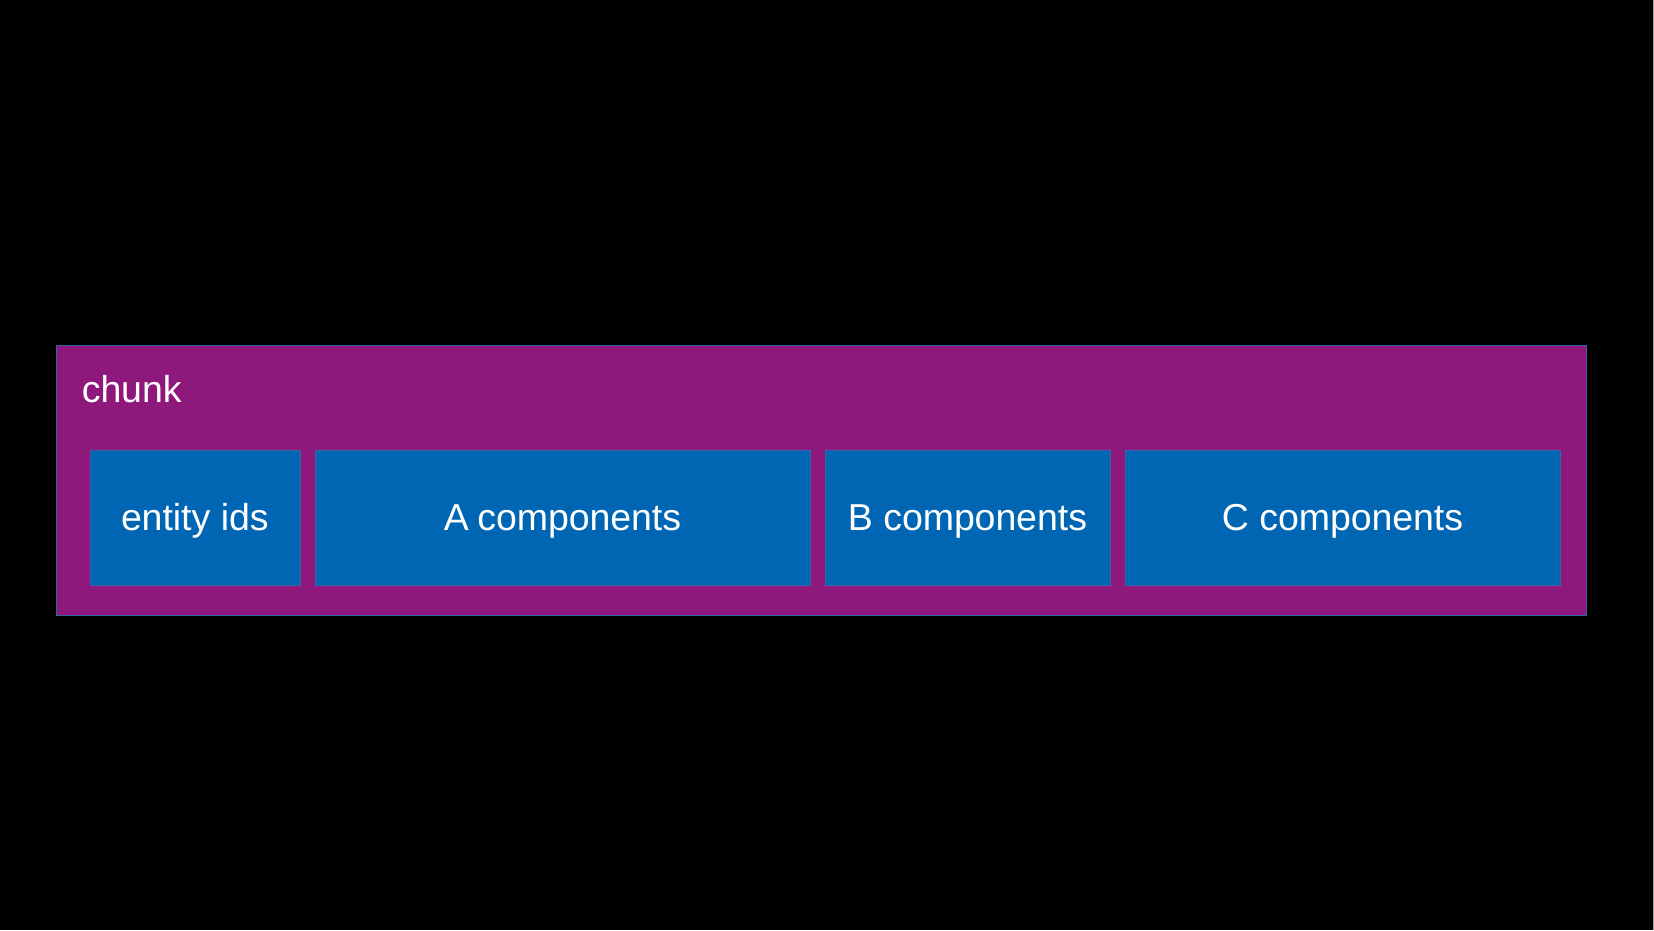

chunk
entity ids
A components
B components
C components